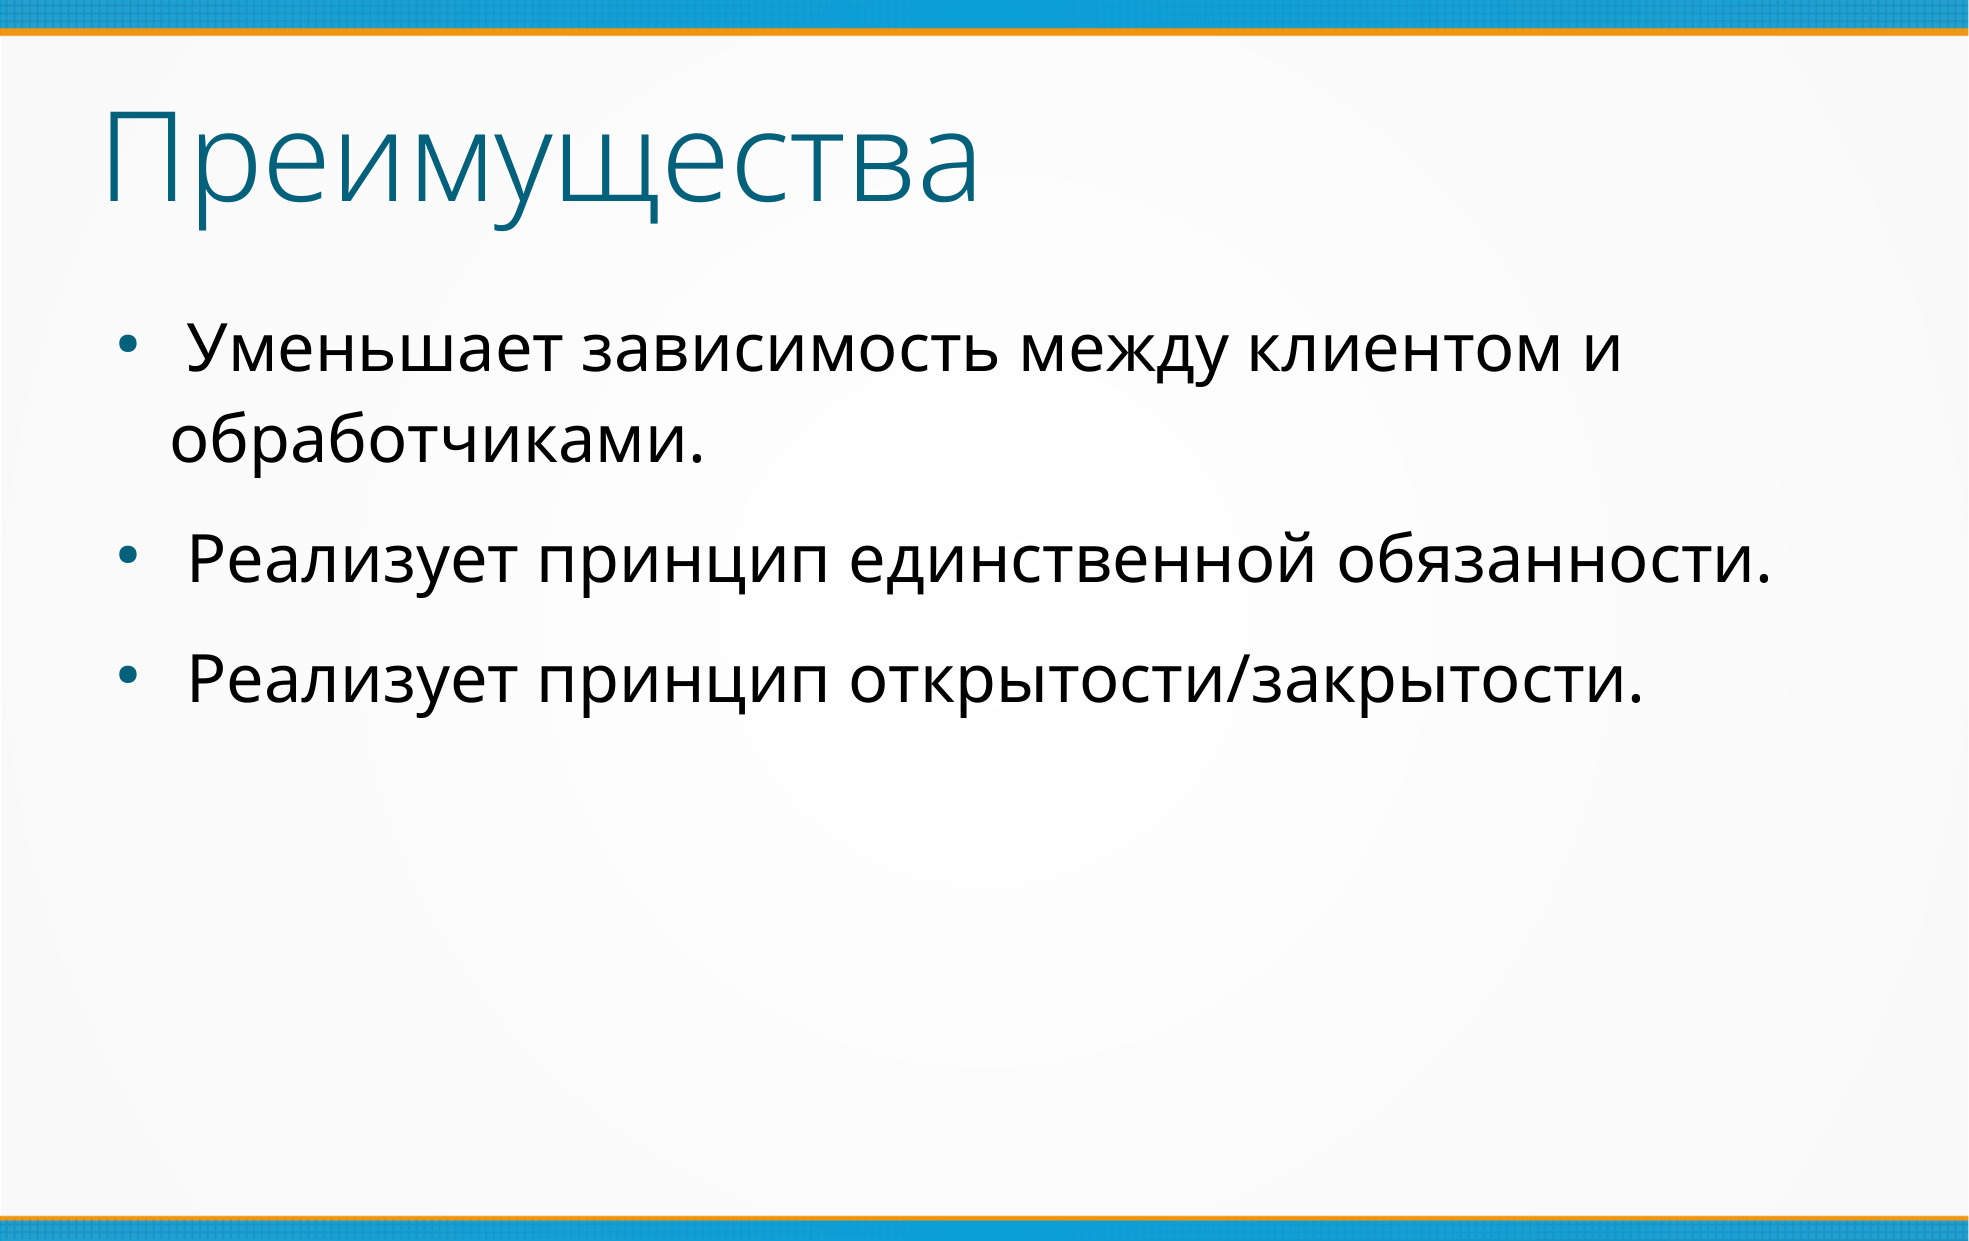

# Преимущества
 Уменьшает зависимость между клиентом и обработчиками.
 Реализует принцип единственной обязанности.
 Реализует принцип открытости/закрытости.